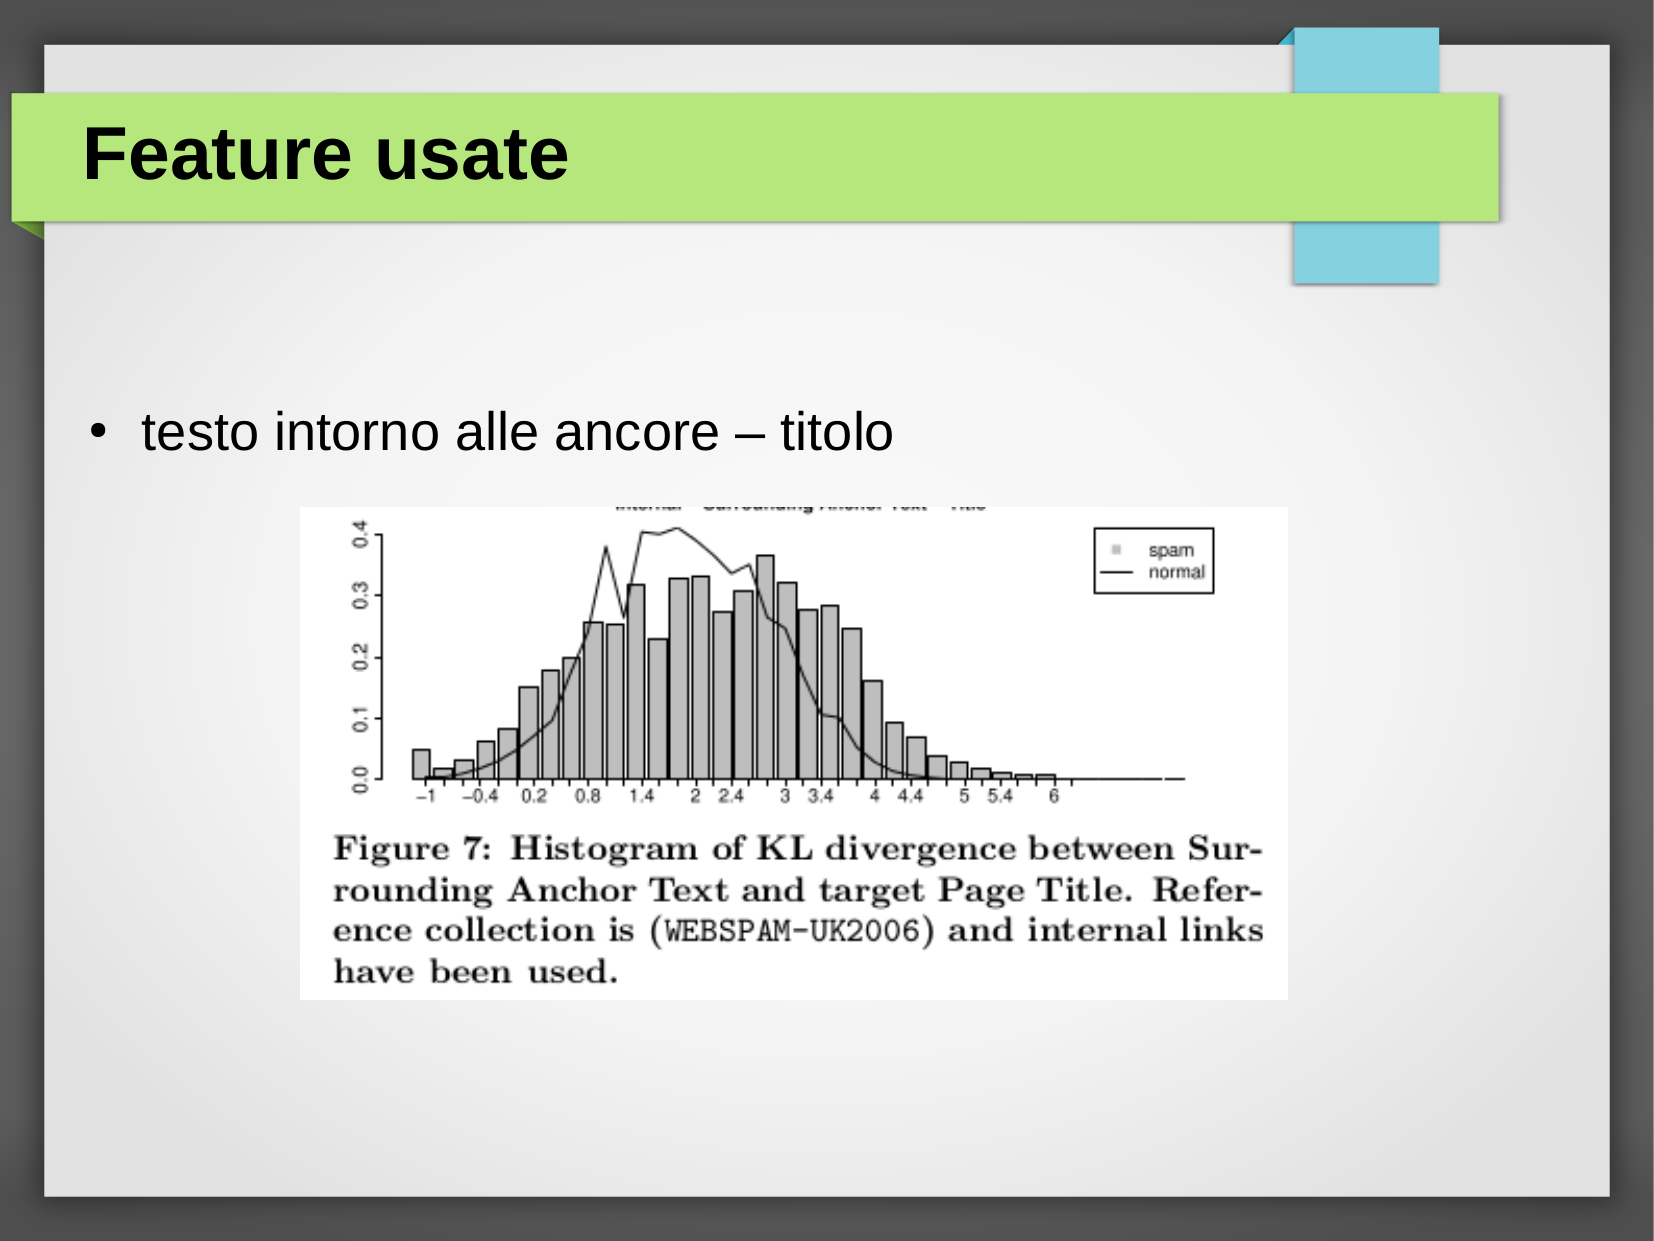

# Feature usate
testo intorno alle ancore – titolo